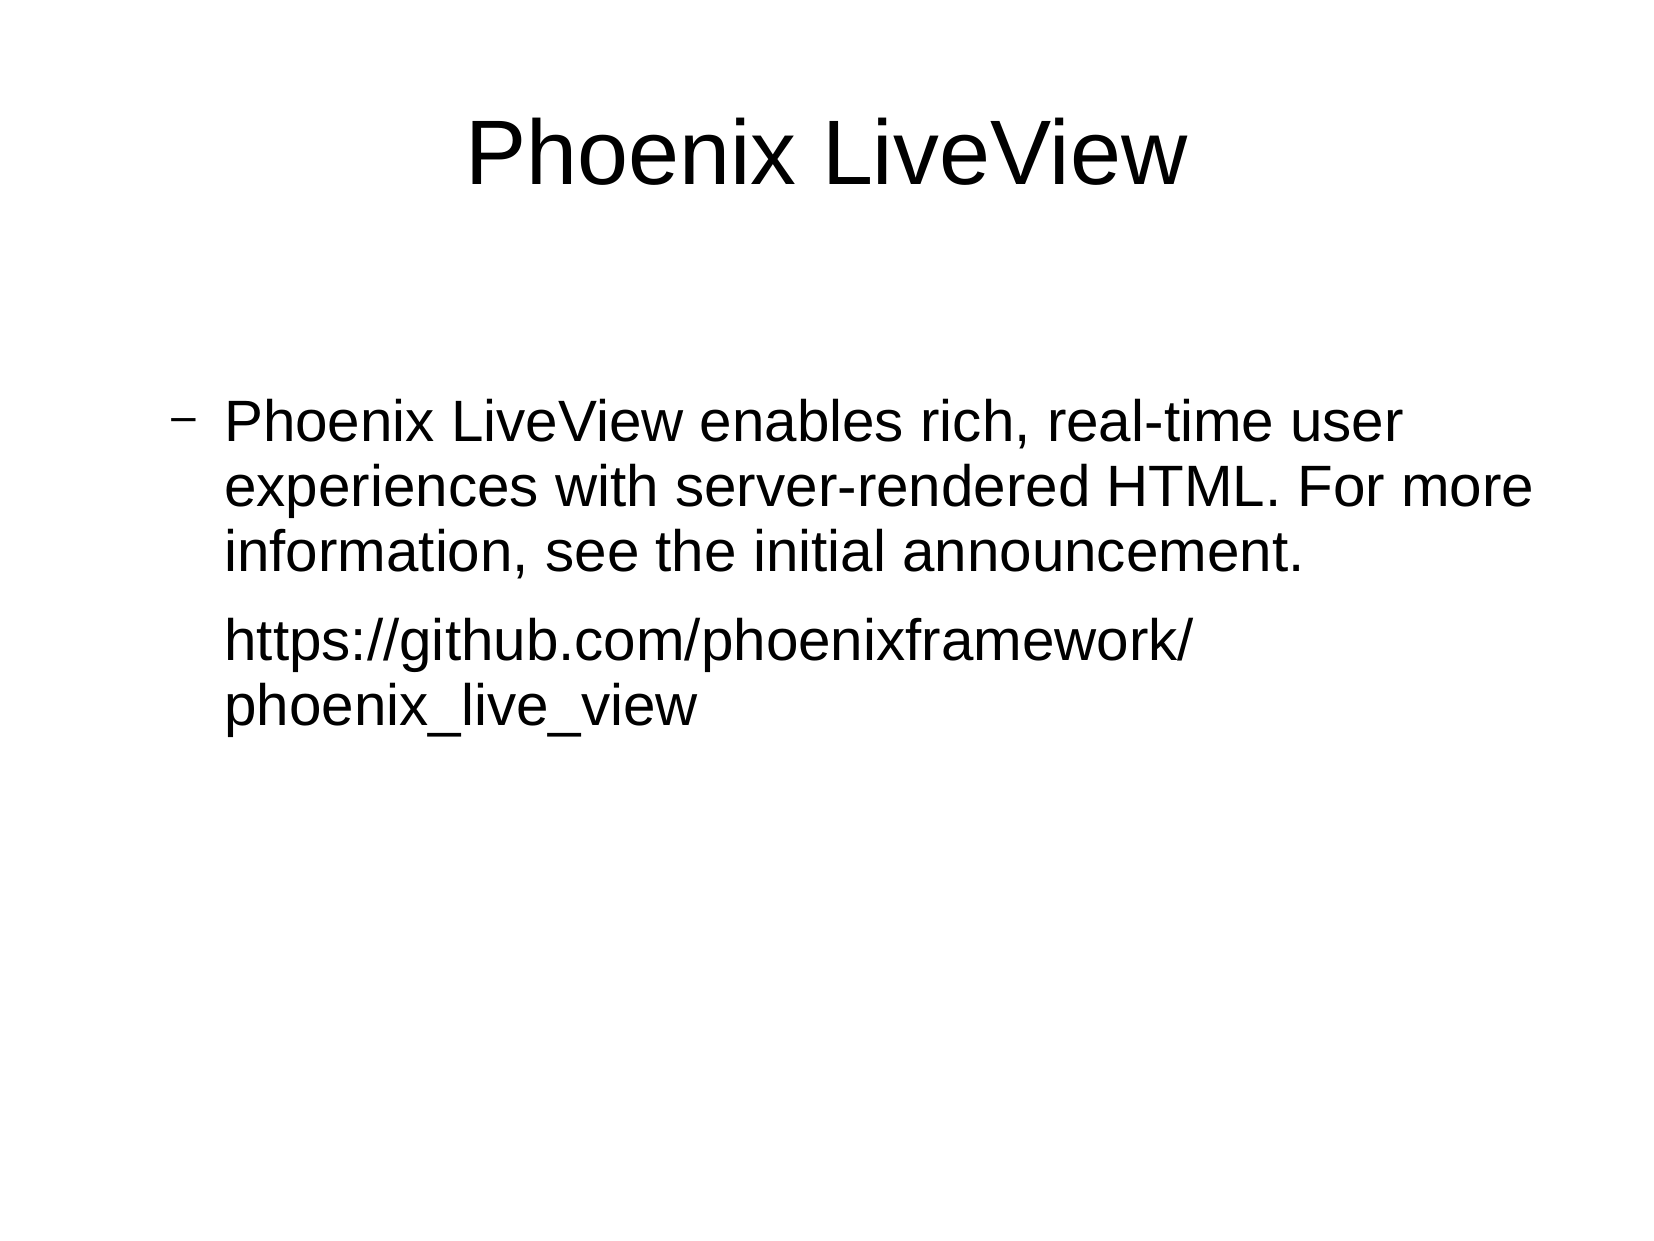

# Phoenix LiveView
Phoenix LiveView enables rich, real-time user experiences with server-rendered HTML. For more information, see the initial announcement.
https://github.com/phoenixframework/phoenix_live_view